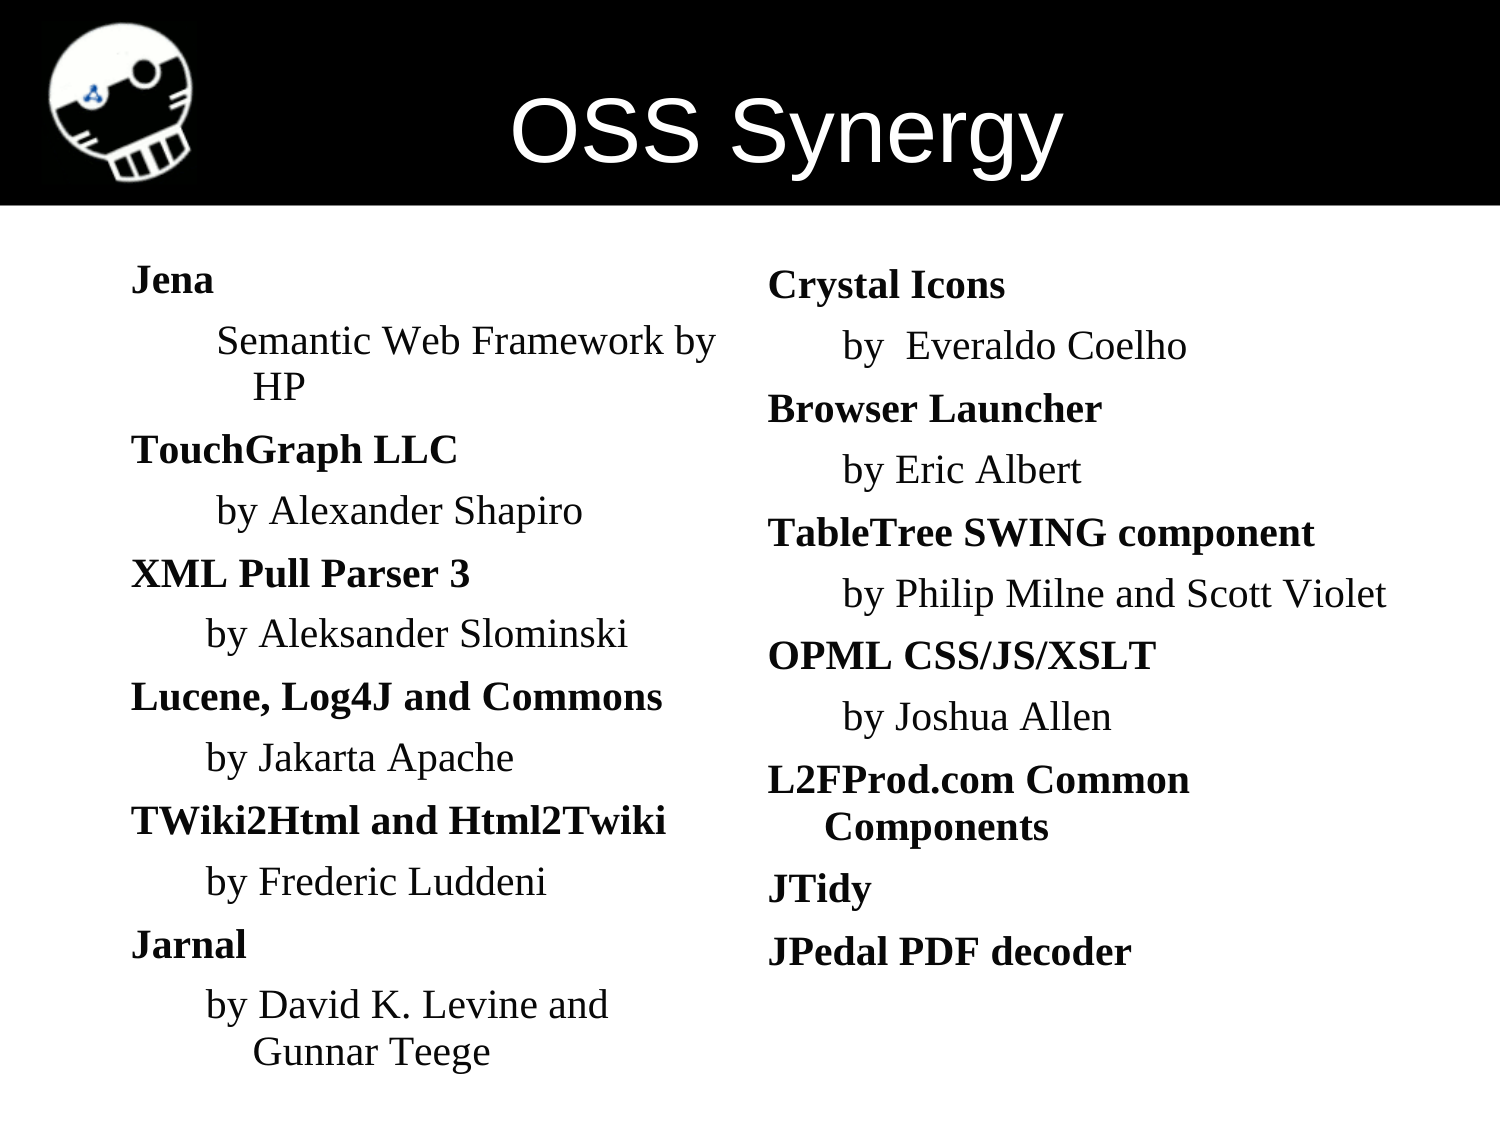

# OSS Synergy
Jena
 Semantic Web Framework by HP
TouchGraph LLC
 by Alexander Shapiro
XML Pull Parser 3
by Aleksander Slominski
Lucene, Log4J and Commons
by Jakarta Apache
TWiki2Html and Html2Twiki
by Frederic Luddeni
Jarnal
by David K. Levine and Gunnar Teege
Crystal Icons
by Everaldo Coelho
Browser Launcher
by Eric Albert
TableTree SWING component
by Philip Milne and Scott Violet
OPML CSS/JS/XSLT
by Joshua Allen
L2FProd.com Common Components
JTidy
JPedal PDF decoder
38